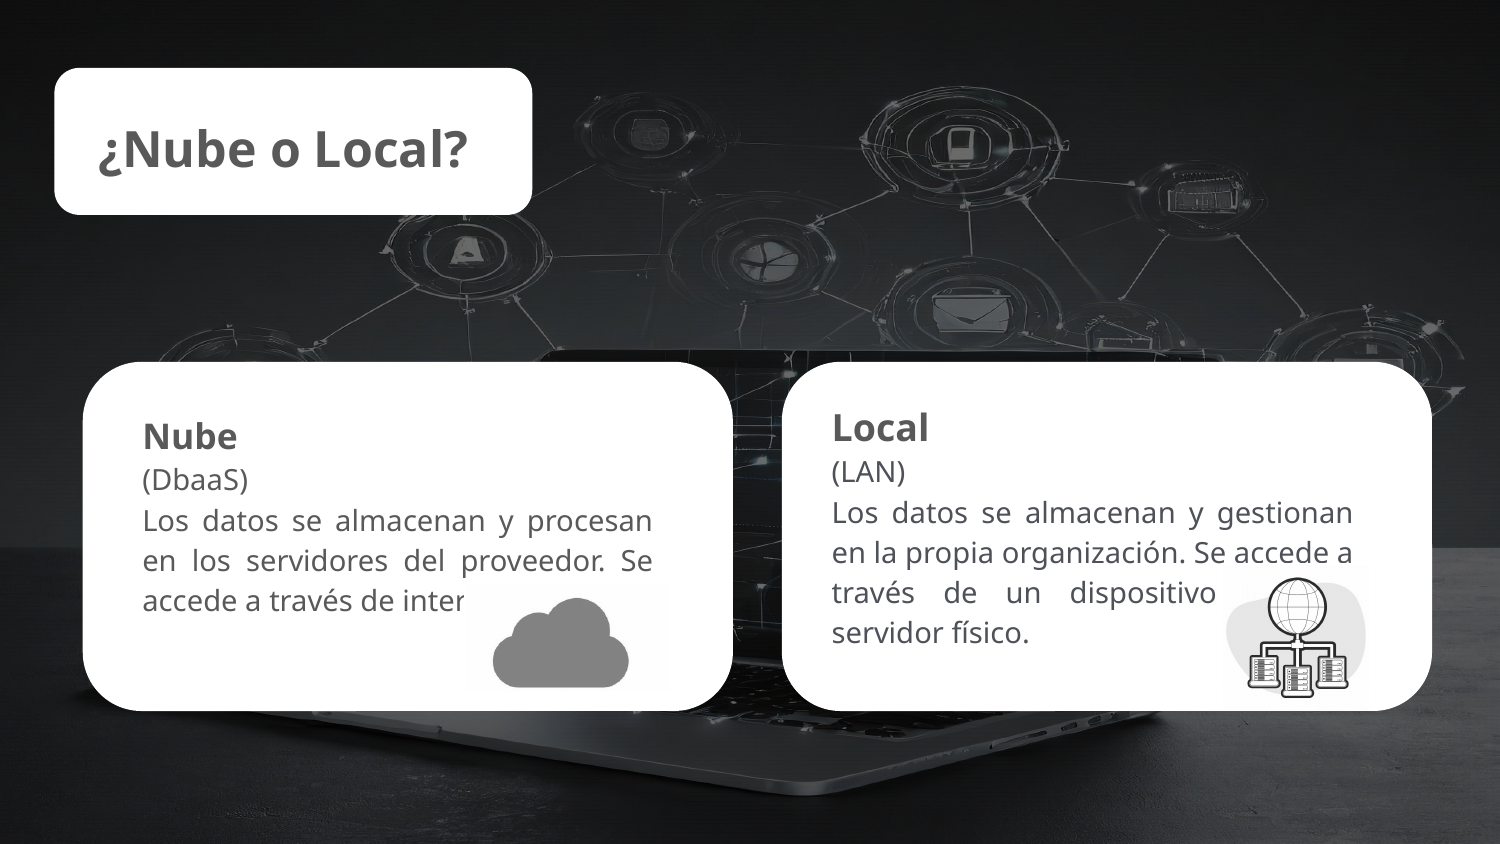

¿Nube o Local?
Local
(LAN)
Los datos se almacenan y gestionan en la propia organización. Se accede a través de un dispositivo local o servidor físico.
Nube
(DbaaS)
Los datos se almacenan y procesan en los servidores del proveedor. Se accede a través de internet.